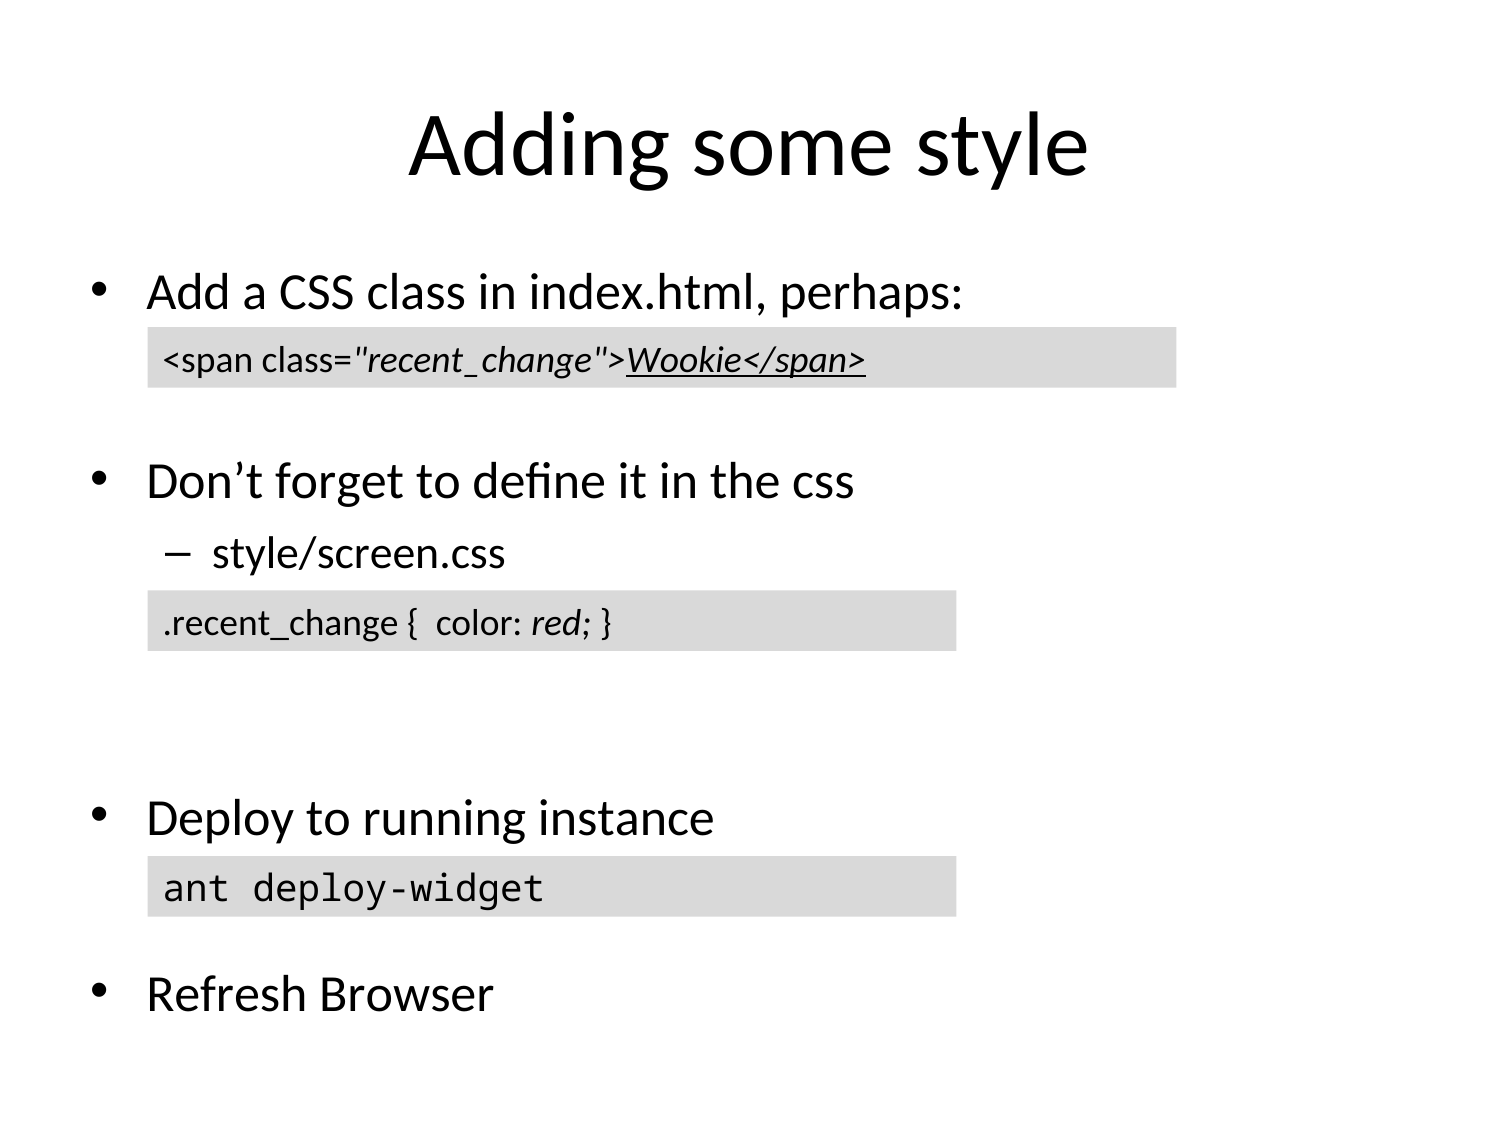

# Adding some style
Add a CSS class in index.html, perhaps:
Don’t forget to define it in the css
style/screen.css
Deploy to running instance
Refresh Browser
<span class="recent_change">Wookie</span>
.recent_change { color: red; }
ant deploy-widget